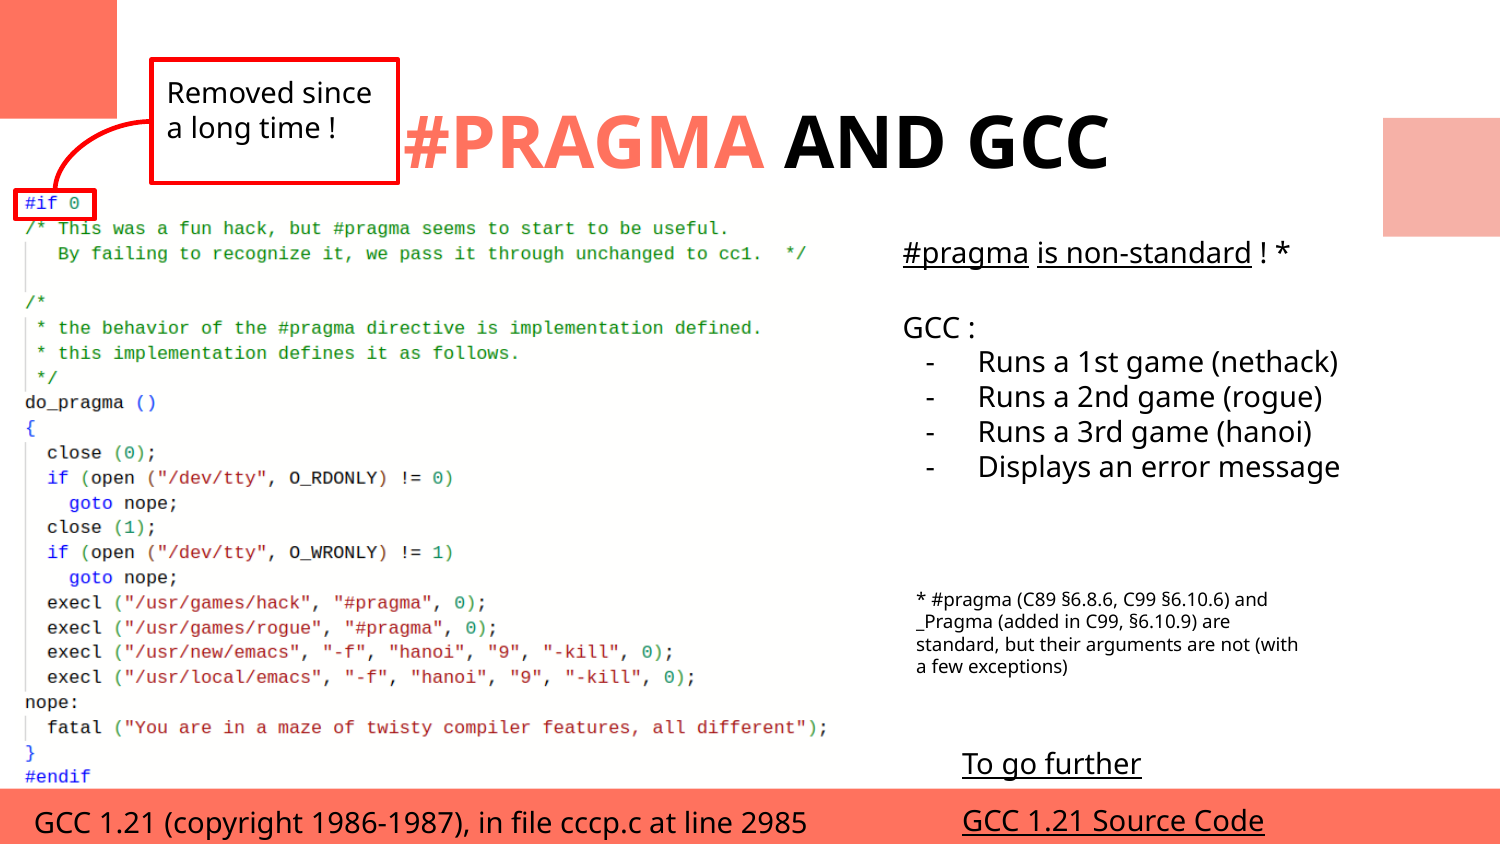

Removed since a long time !
# #PRAGMA AND GCC
#pragma is non-standard ! *
GCC :
Runs a 1st game (nethack)
Runs a 2nd game (rogue)
Runs a 3rd game (hanoi)
Displays an error message
* #pragma (C89 §6.8.6, C99 §6.10.6) and _Pragma (added in C99, §6.10.9) are standard, but their arguments are not (with a few exceptions)
To go further
GCC 1.21 Source Code
GCC 1.21 (copyright 1986-1987), in file cccp.c at line 2985